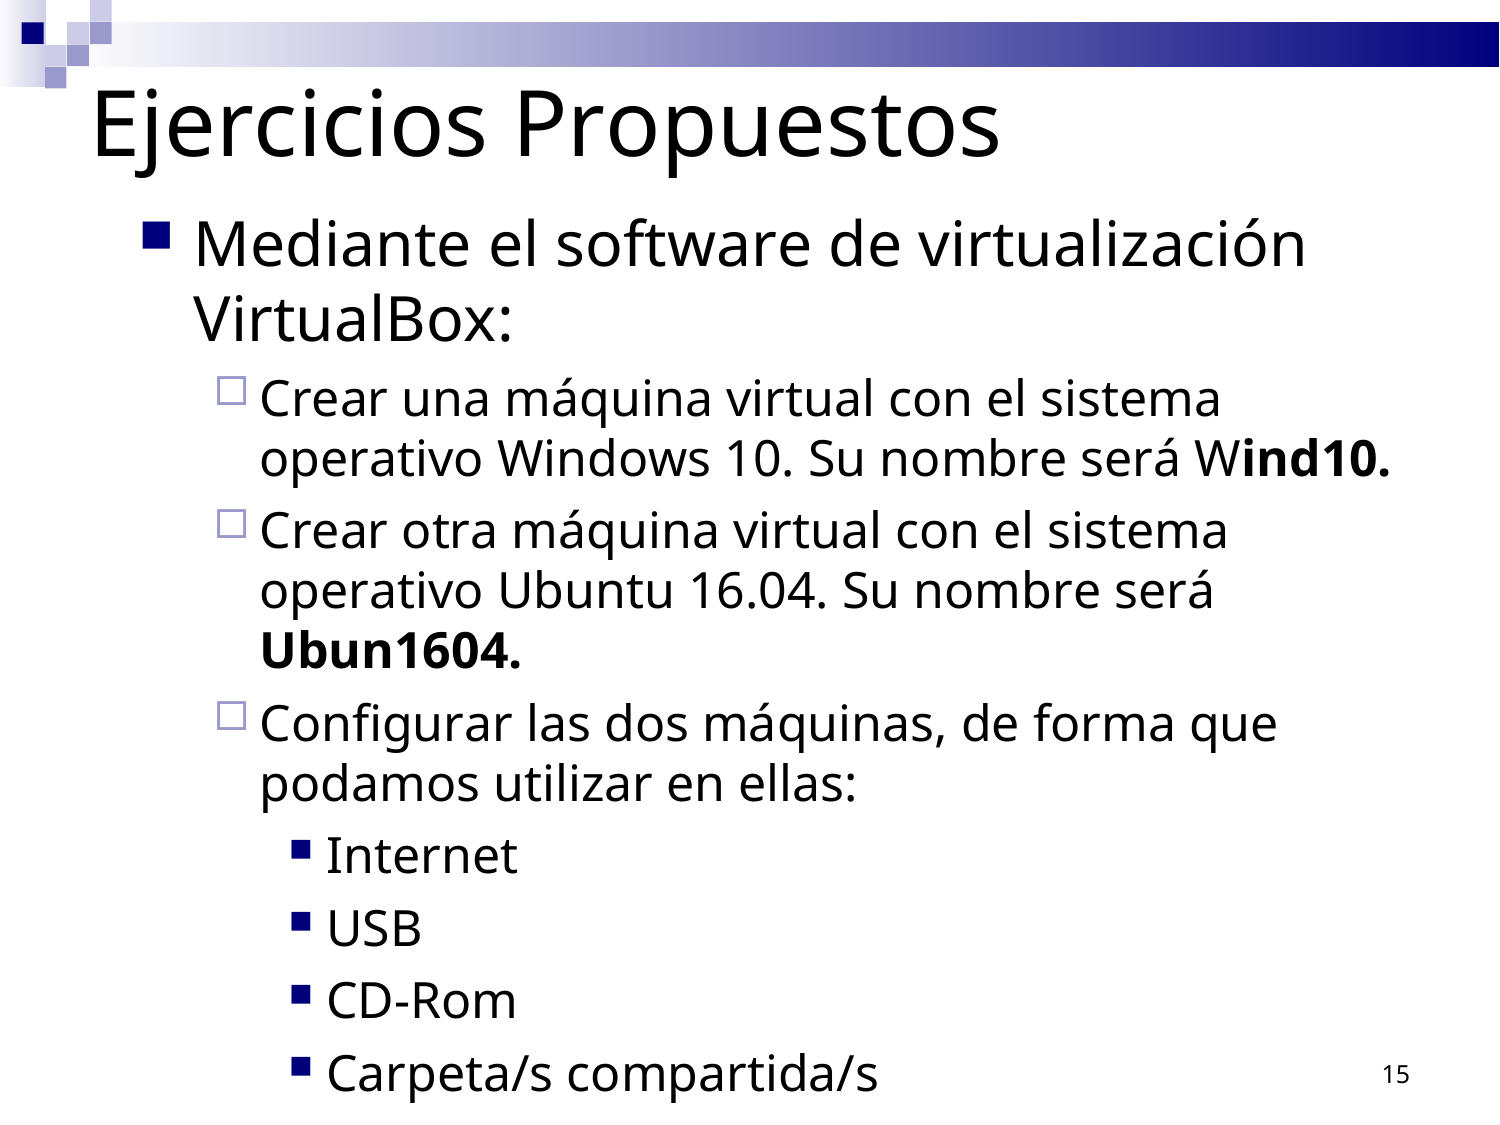

Ejercicios Propuestos
Mediante el software de virtualización VirtualBox:
Crear una máquina virtual con el sistema operativo Windows 10. Su nombre será Wind10.
Crear otra máquina virtual con el sistema operativo Ubuntu 16.04. Su nombre será Ubun1604.
Configurar las dos máquinas, de forma que podamos utilizar en ellas:
Internet
USB
CD-Rom
Carpeta/s compartida/s